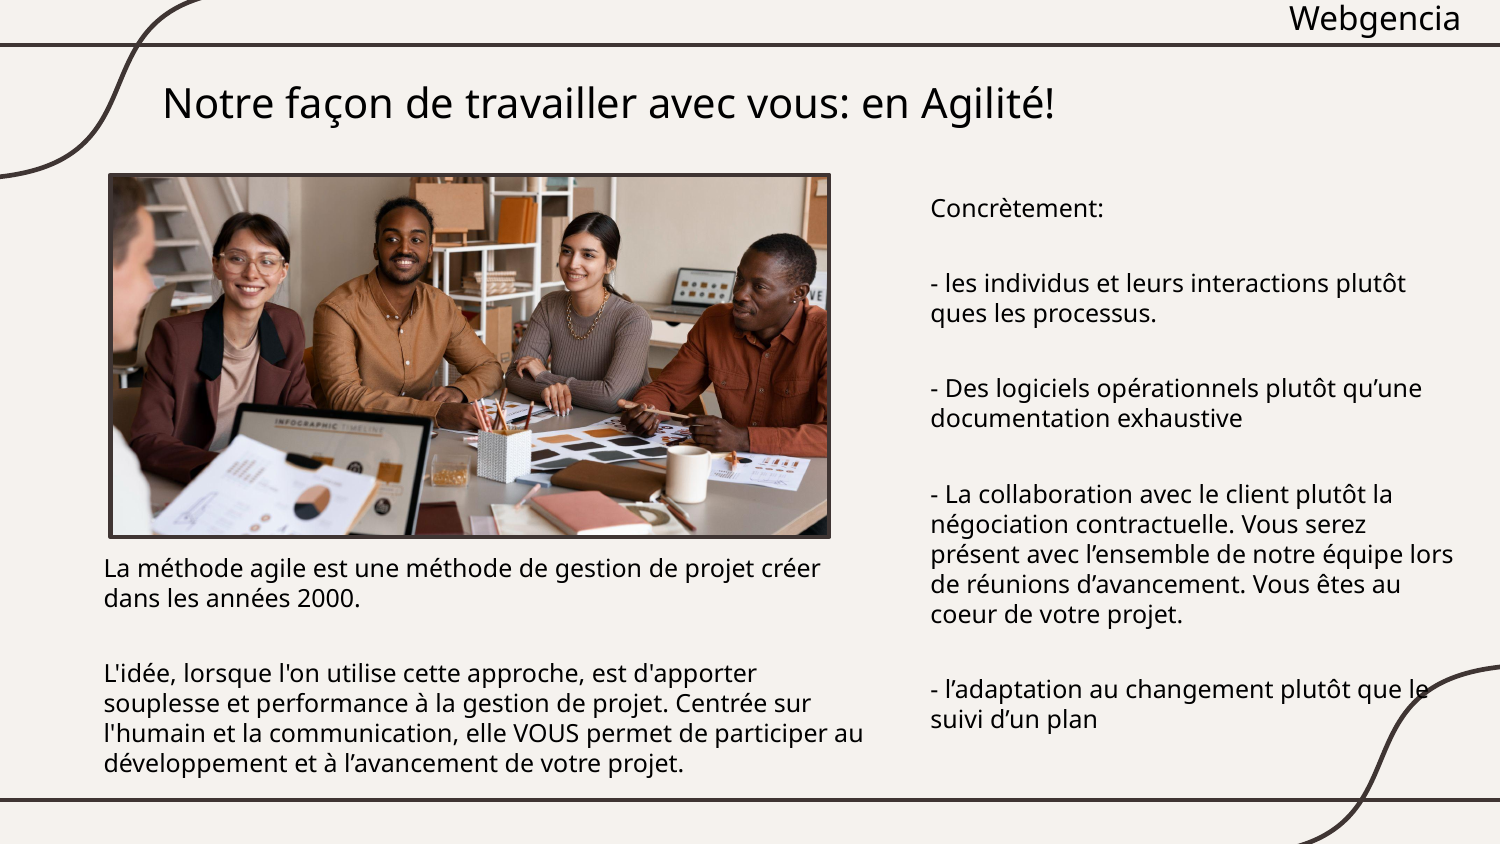

Webgencia
Notre façon de travailler avec vous: en Agilité!
Concrètement:
- les individus et leurs interactions plutôt ques les processus.
- Des logiciels opérationnels plutôt qu’une documentation exhaustive
- La collaboration avec le client plutôt la négociation contractuelle. Vous serez présent avec l’ensemble de notre équipe lors de réunions d’avancement. Vous êtes au coeur de votre projet.
- l’adaptation au changement plutôt que le suivi d’un plan
La méthode agile est une méthode de gestion de projet créer dans les années 2000.
L'idée, lorsque l'on utilise cette approche, est d'apporter souplesse et performance à la gestion de projet. Centrée sur l'humain et la communication, elle VOUS permet de participer au développement et à l’avancement de votre projet.